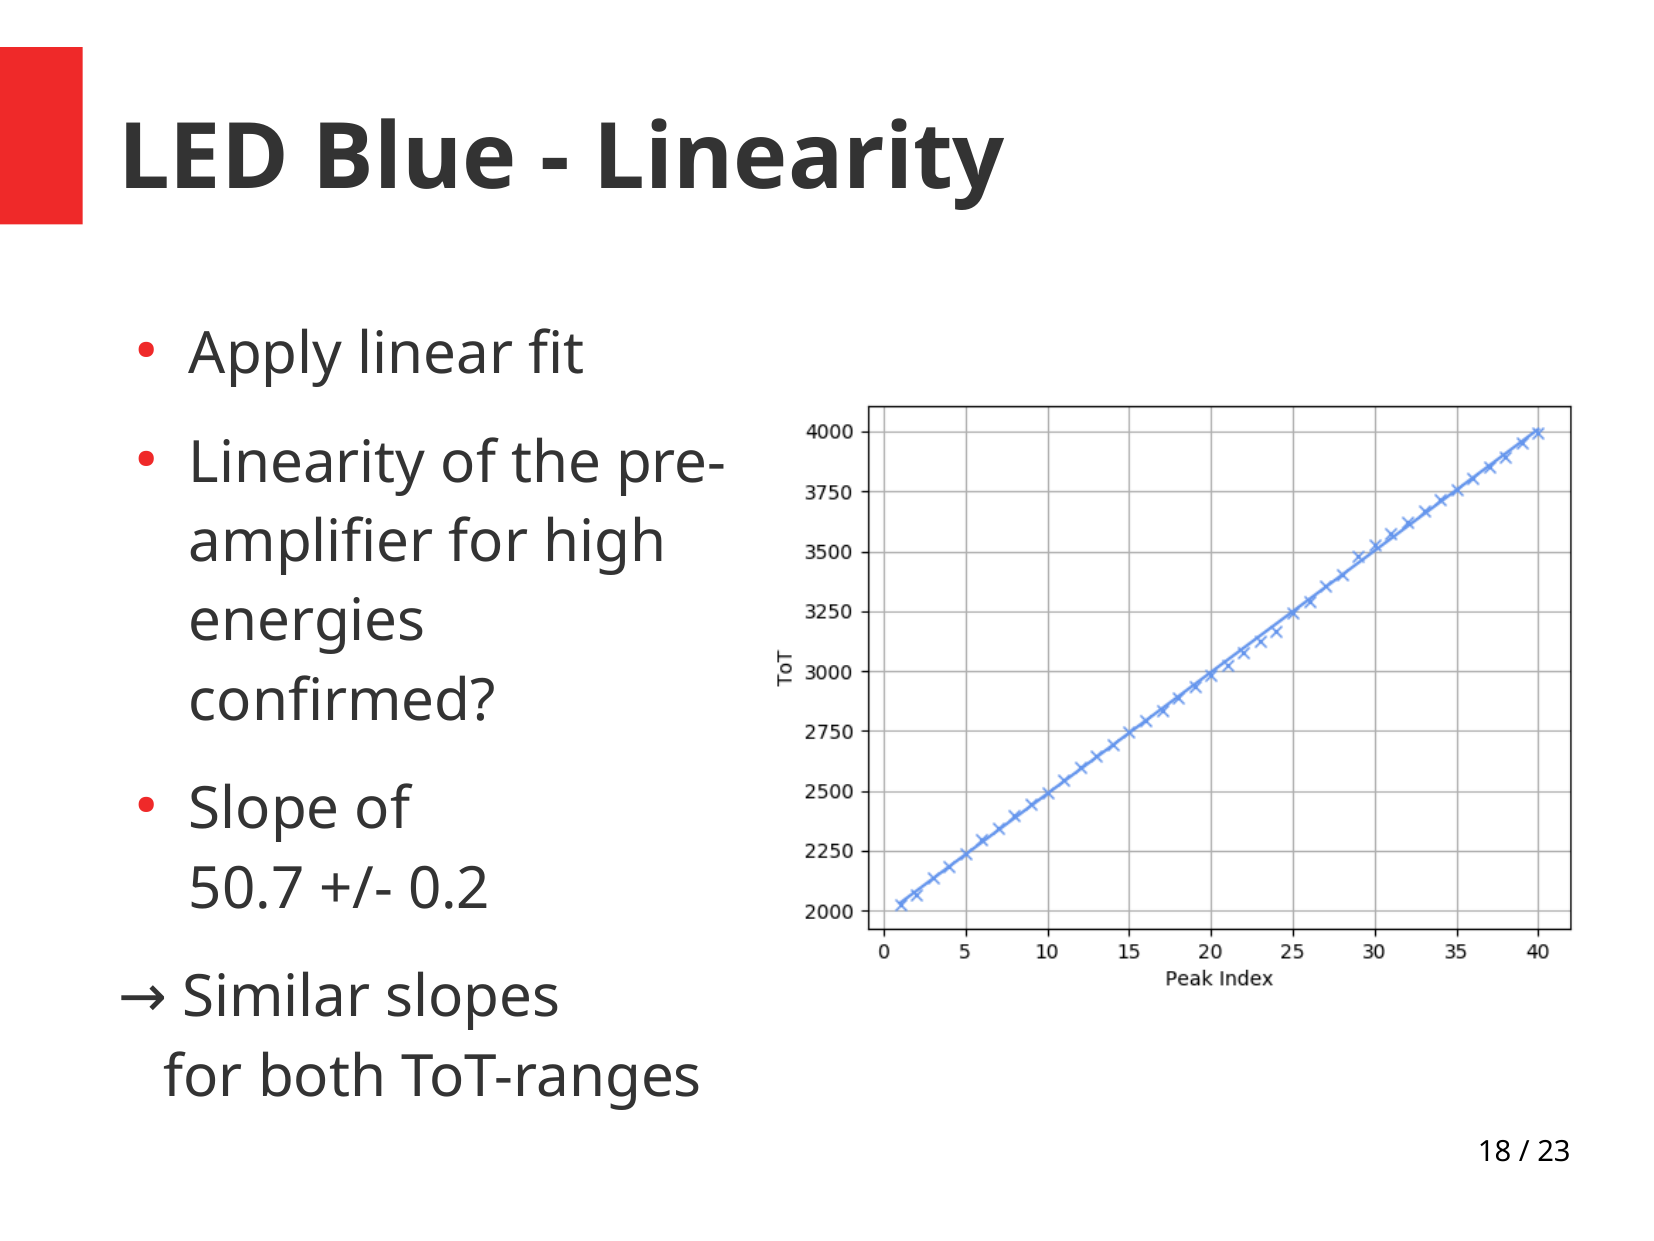

# LED Blue - Linearity
Apply linear fit
Linearity of the pre-amplifier for high energies confirmed?
Slope of 50.7 +/- 0.2
→ Similar slopes for both ToT-ranges
18